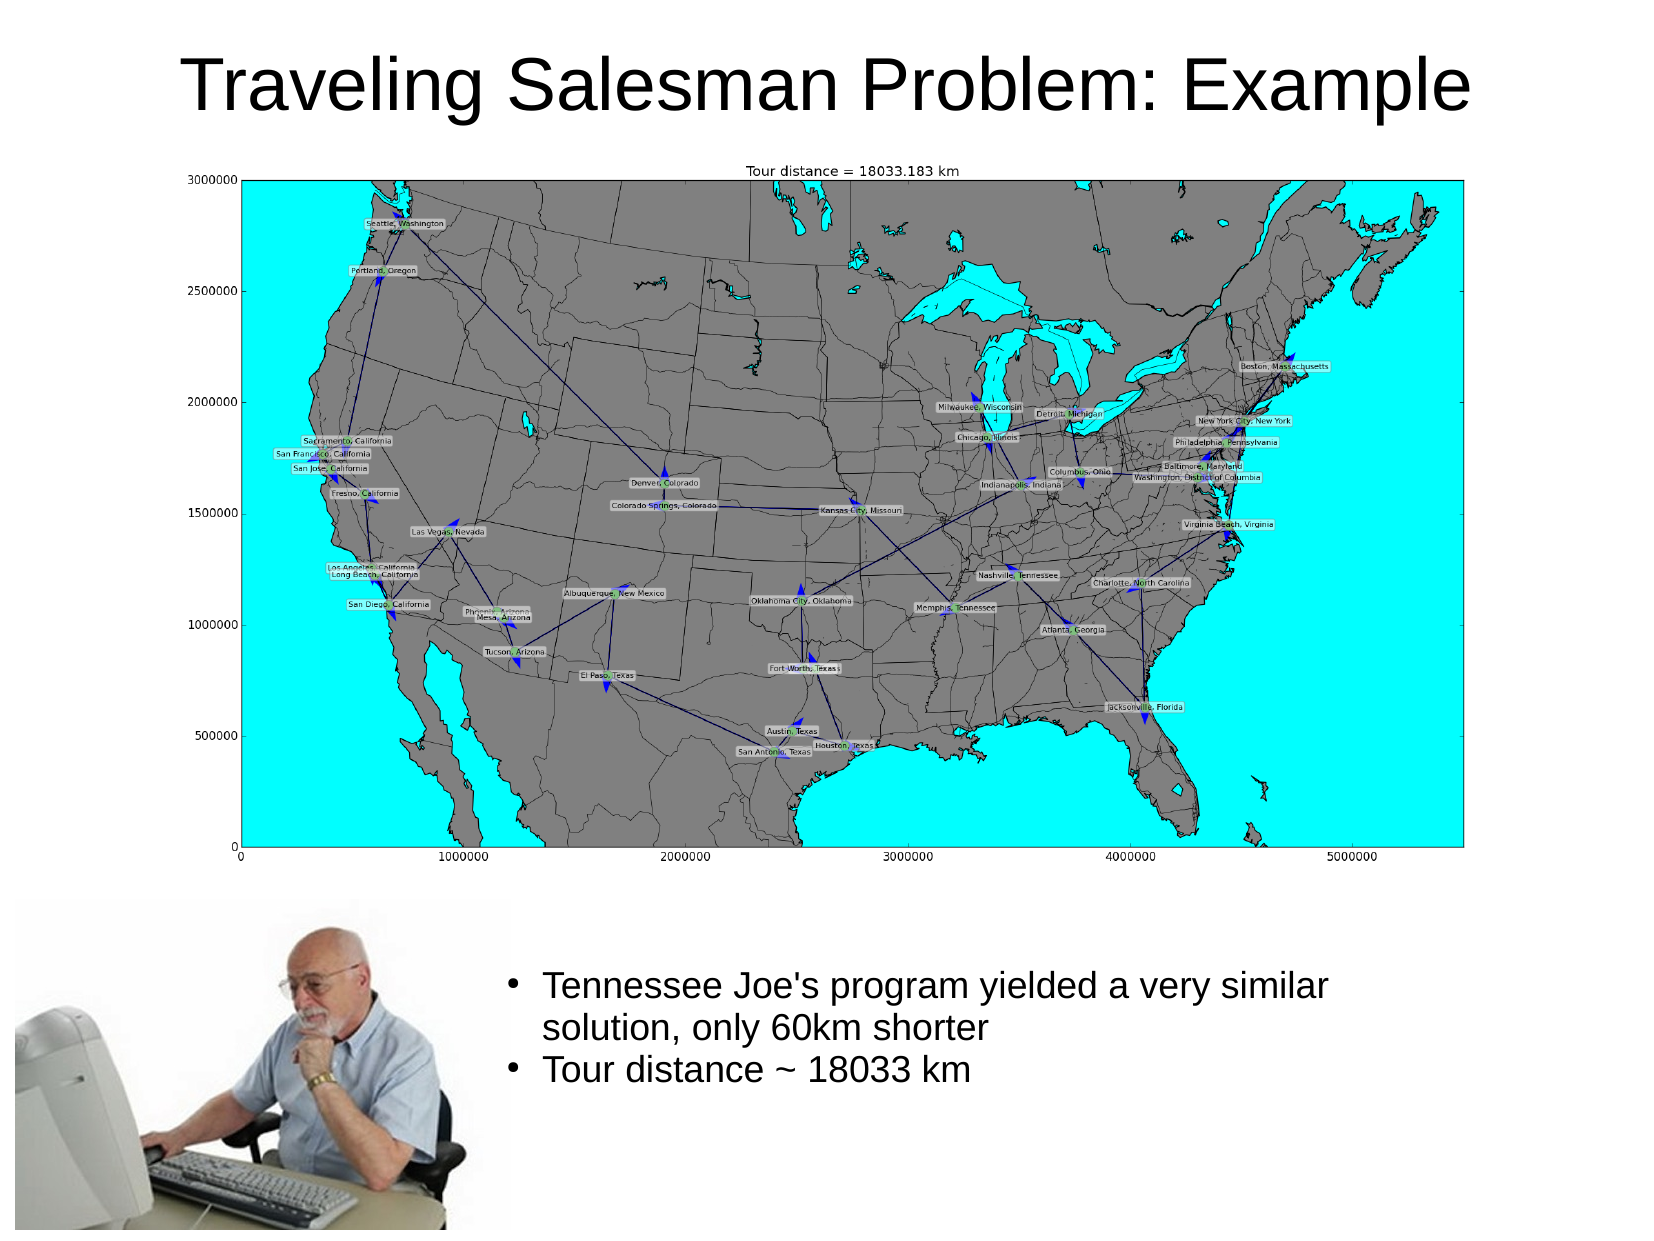

# Traveling Salesman Problem: Example
Tennessee Joe's program yielded a very similar solution, only 60km shorter
Tour distance ~ 18033 km